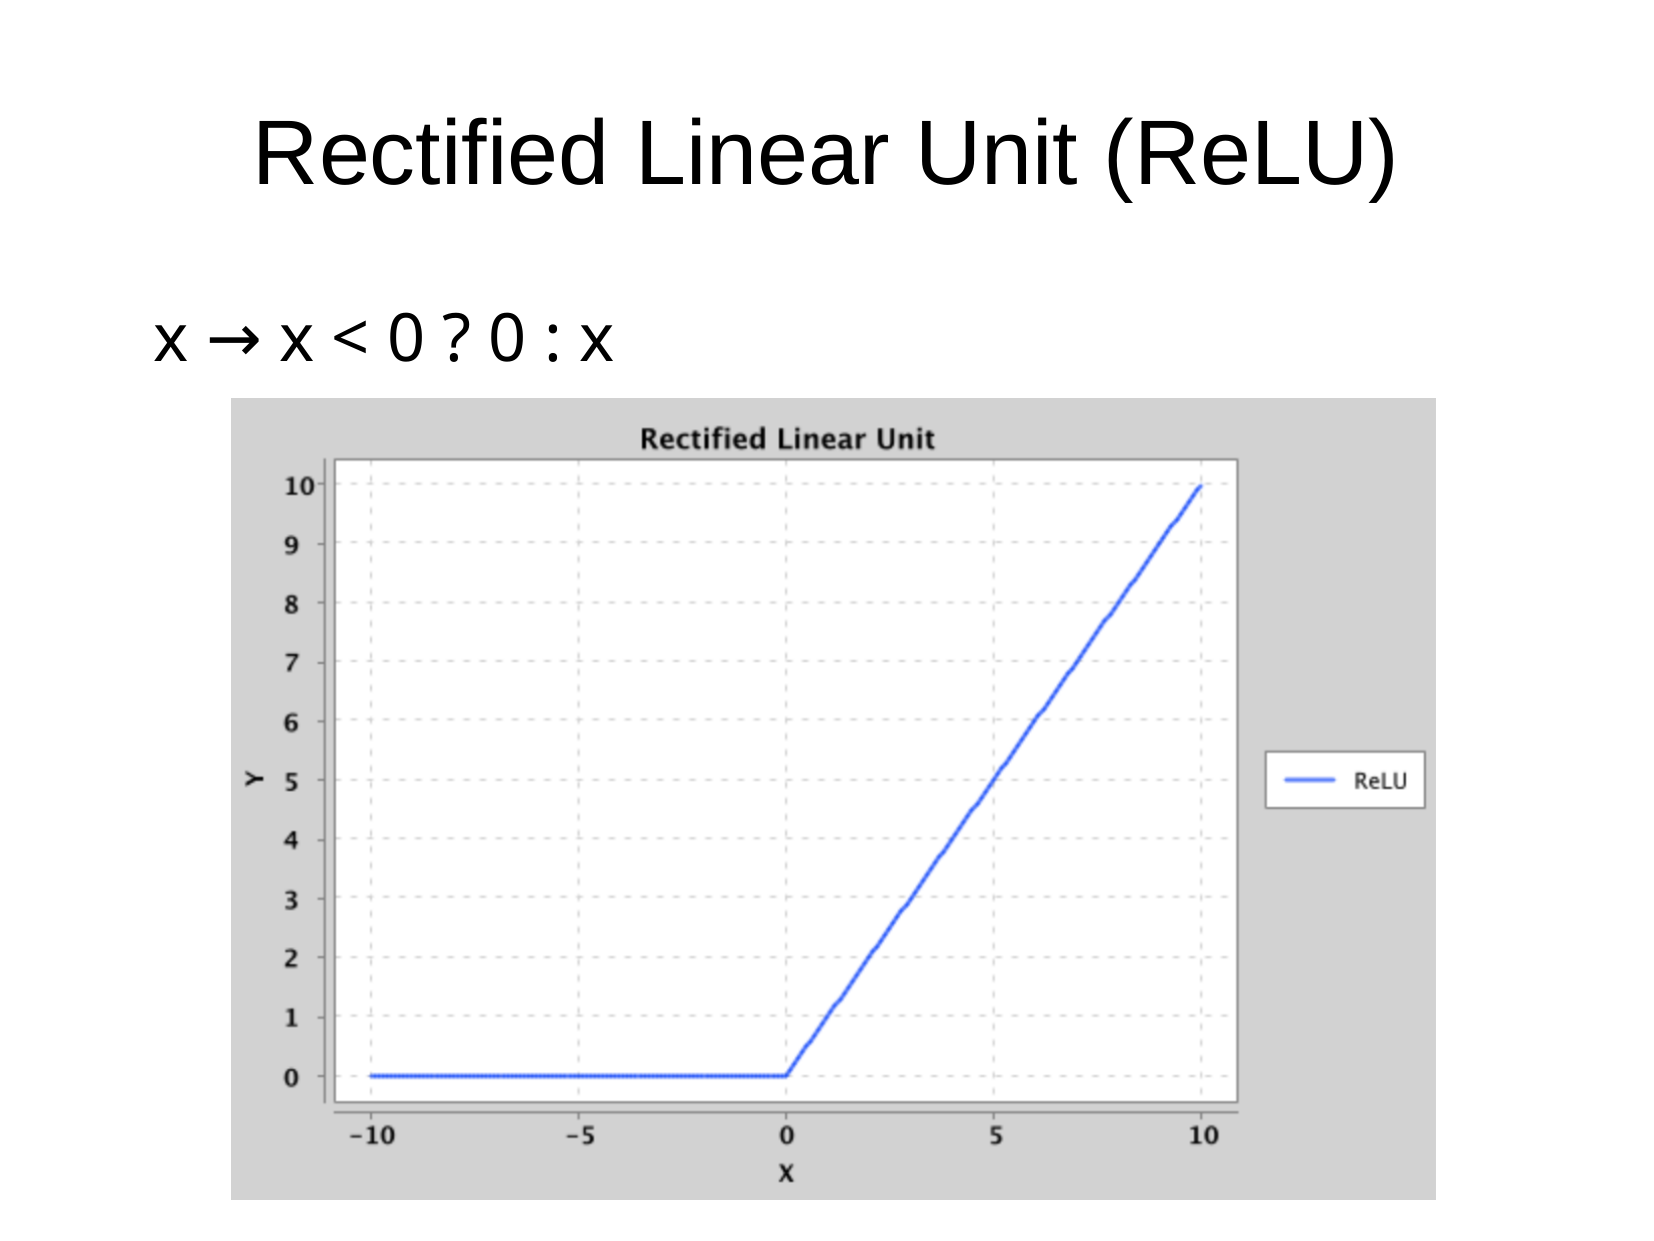

# Rectified Linear Unit (ReLU)
x → x < 0 ? 0 : x